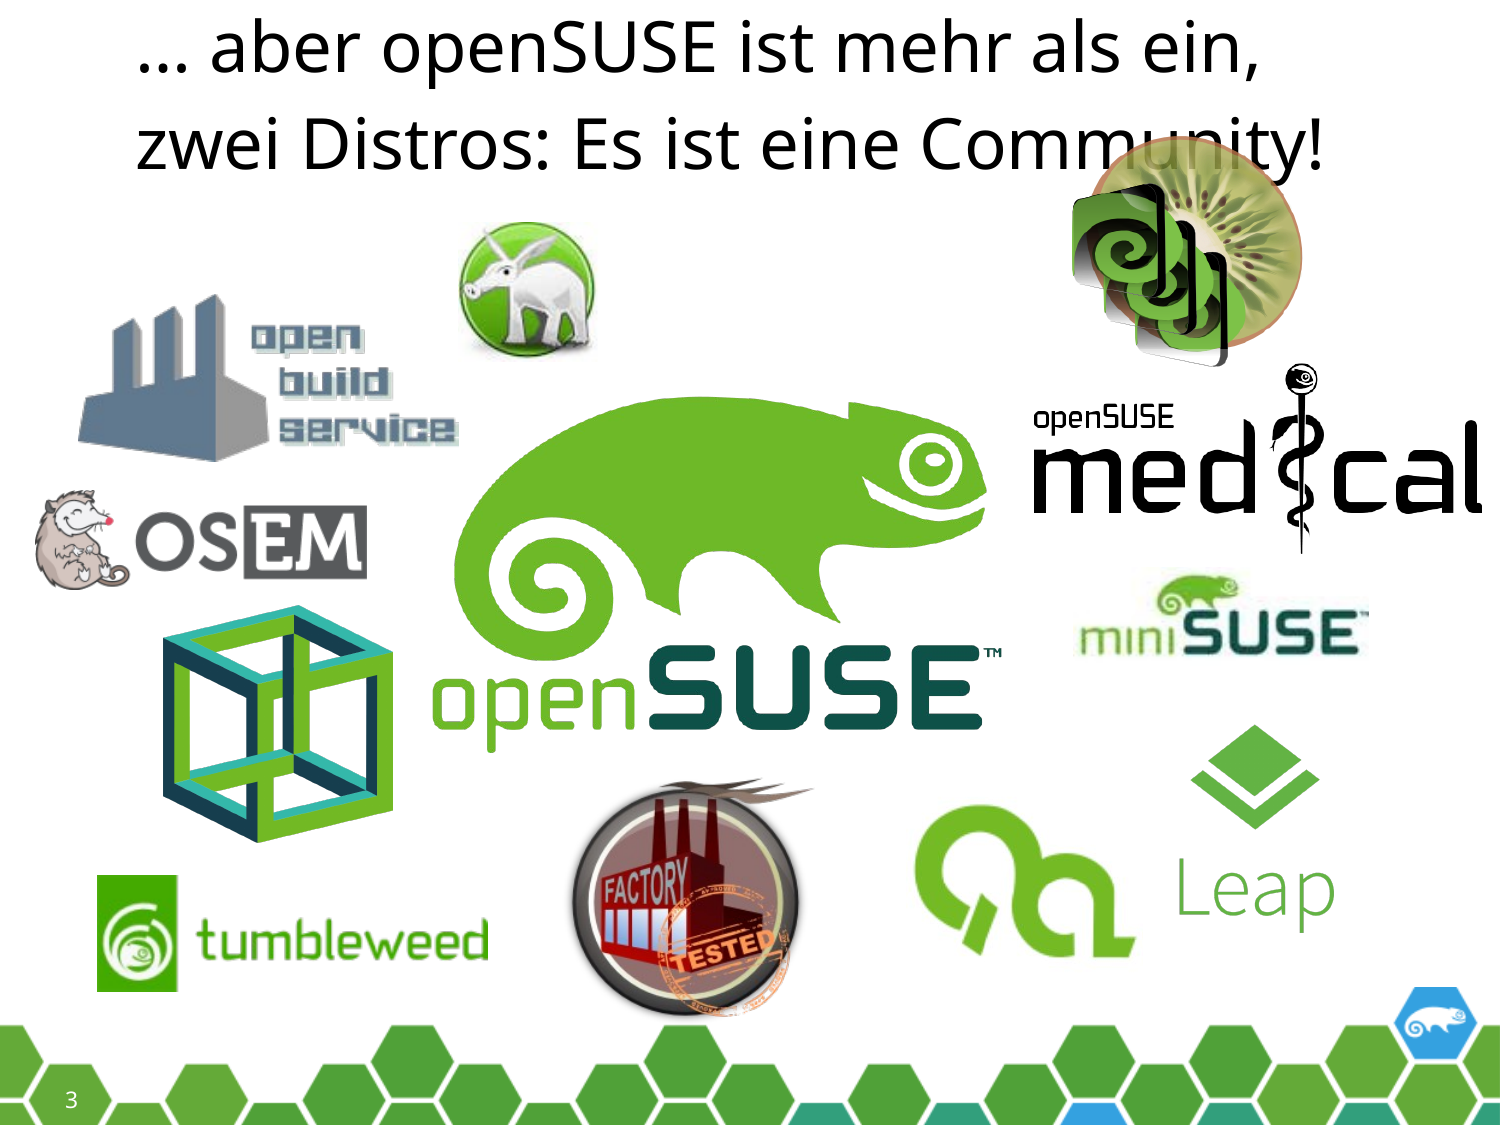

# … aber openSUSE ist mehr als ein, zwei Distros: Es ist eine Community!